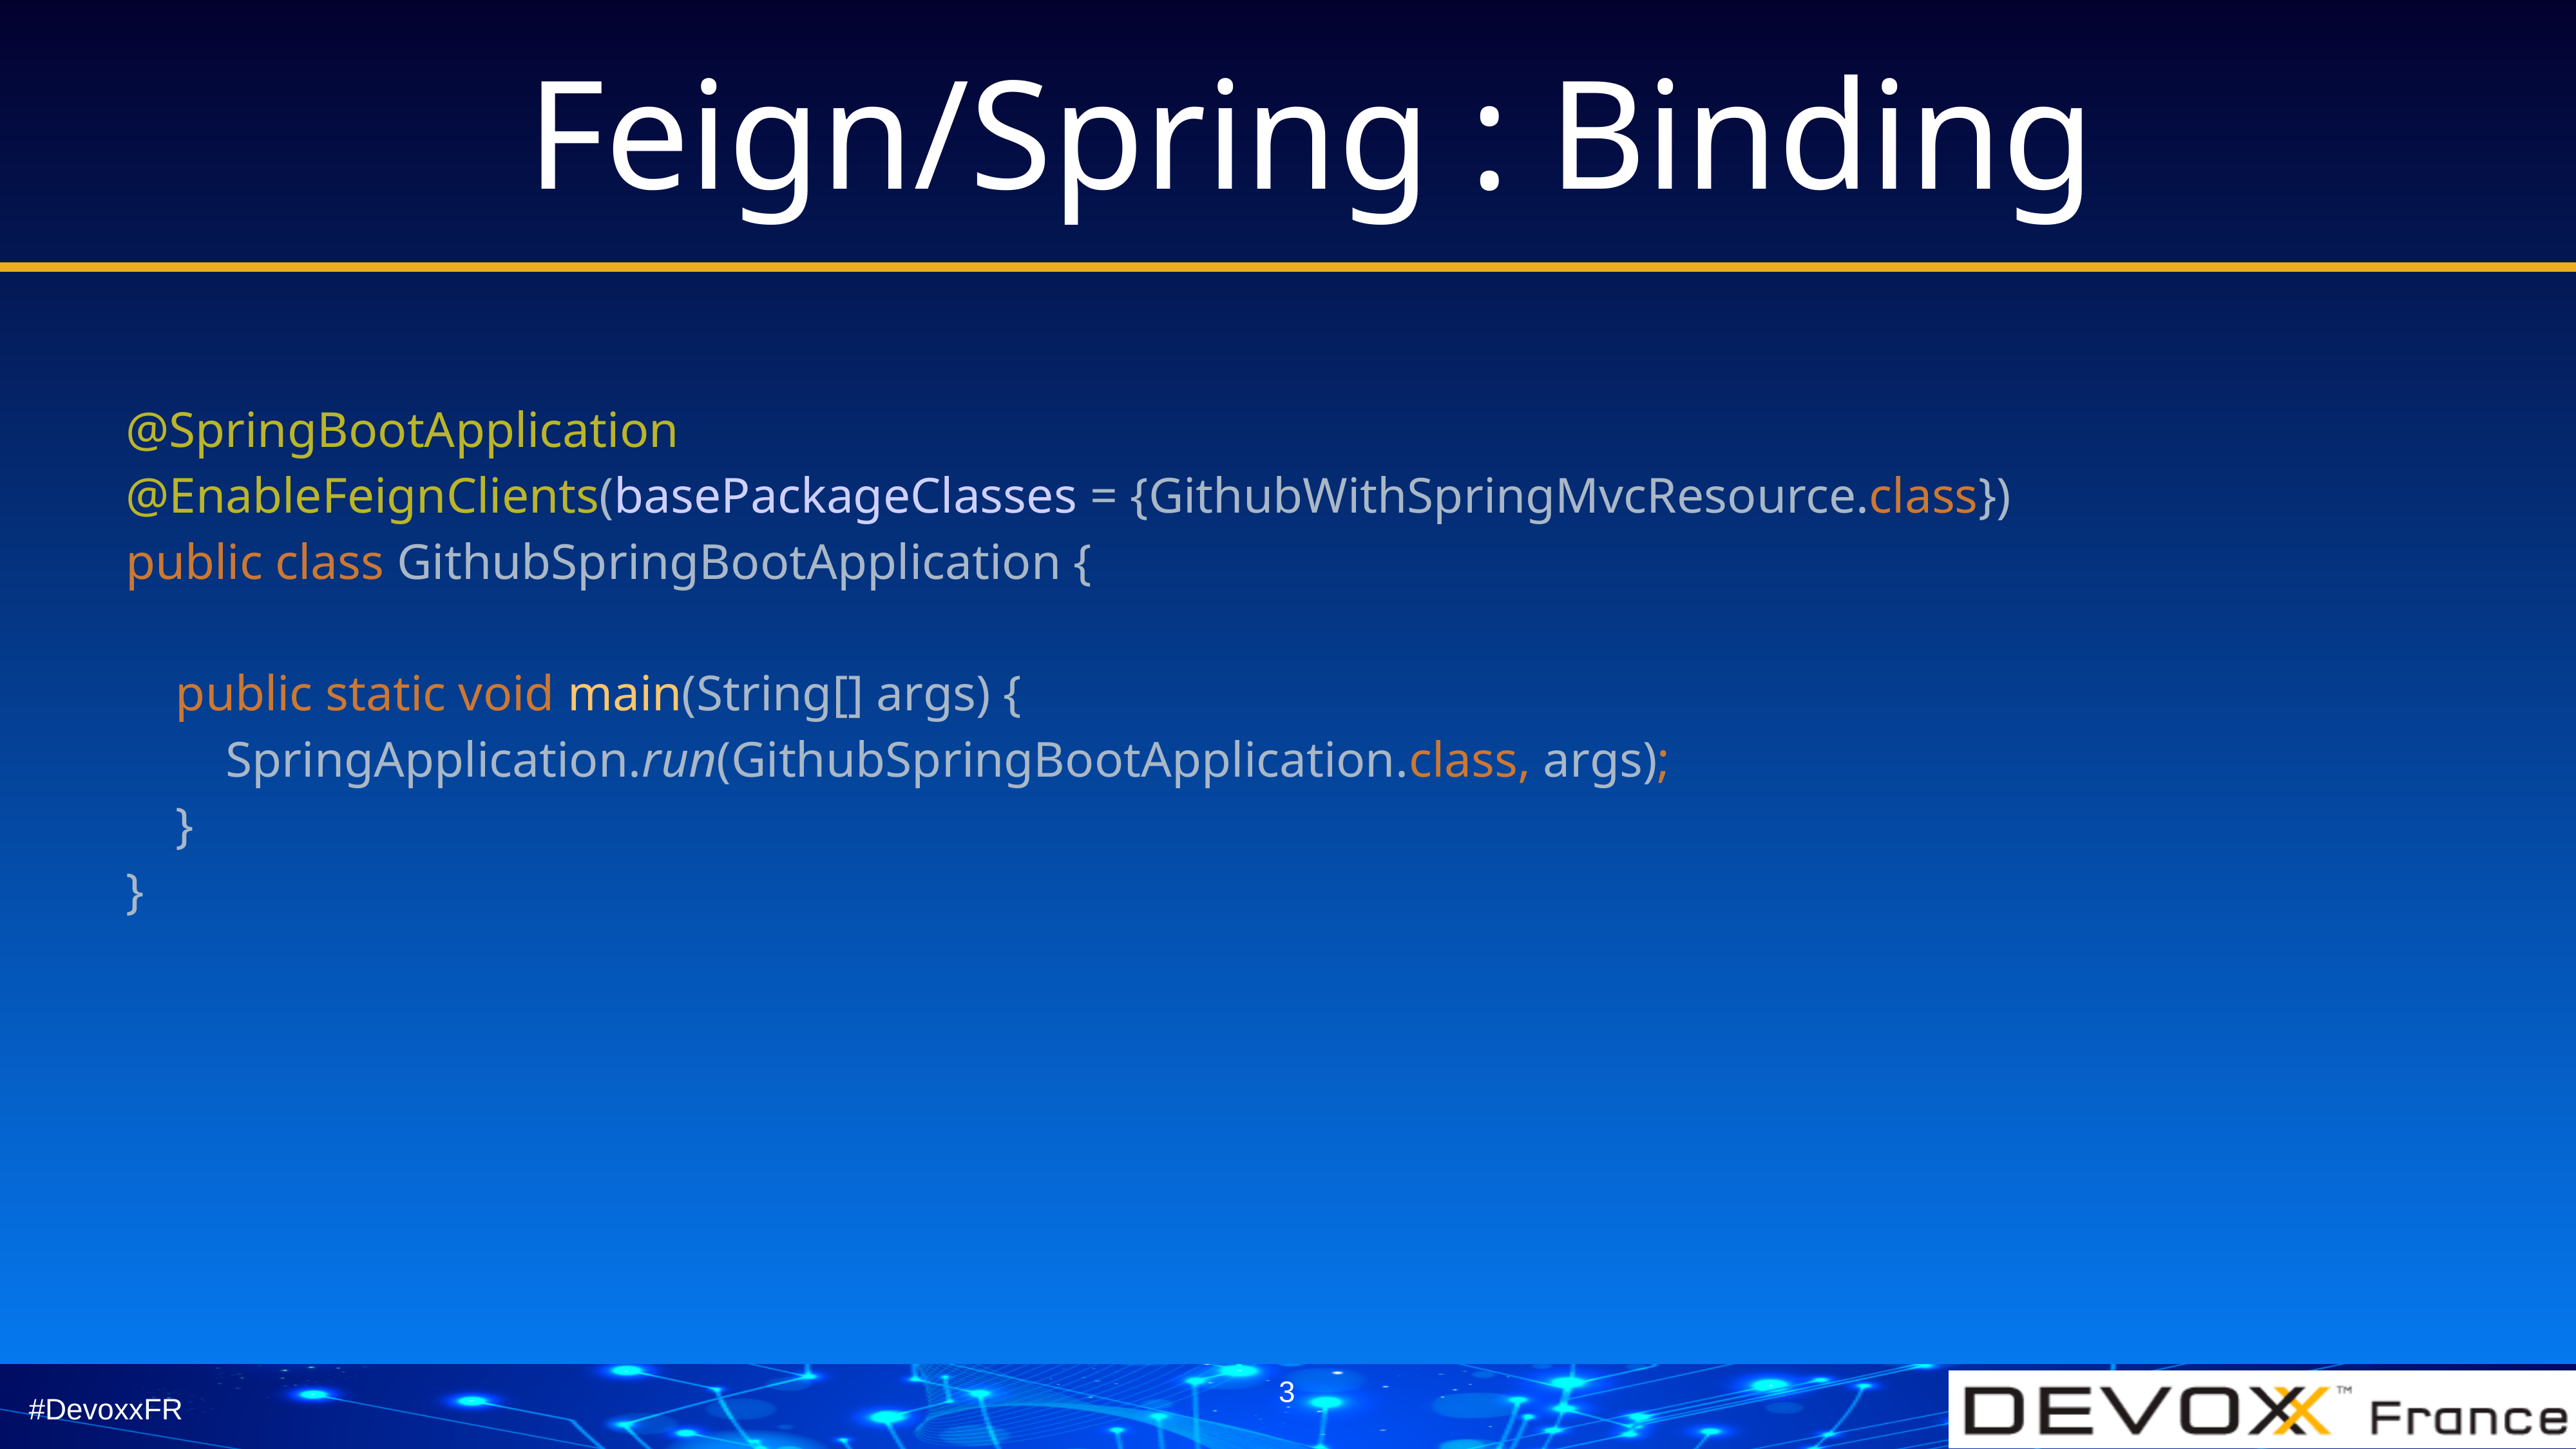

# Feign/Spring : Binding
@SpringBootApplication
@EnableFeignClients(basePackageClasses = {GithubWithSpringMvcResource.class})
public class GithubSpringBootApplication {
 public static void main(String[] args) {
 SpringApplication.run(GithubSpringBootApplication.class, args);
 }
}
3